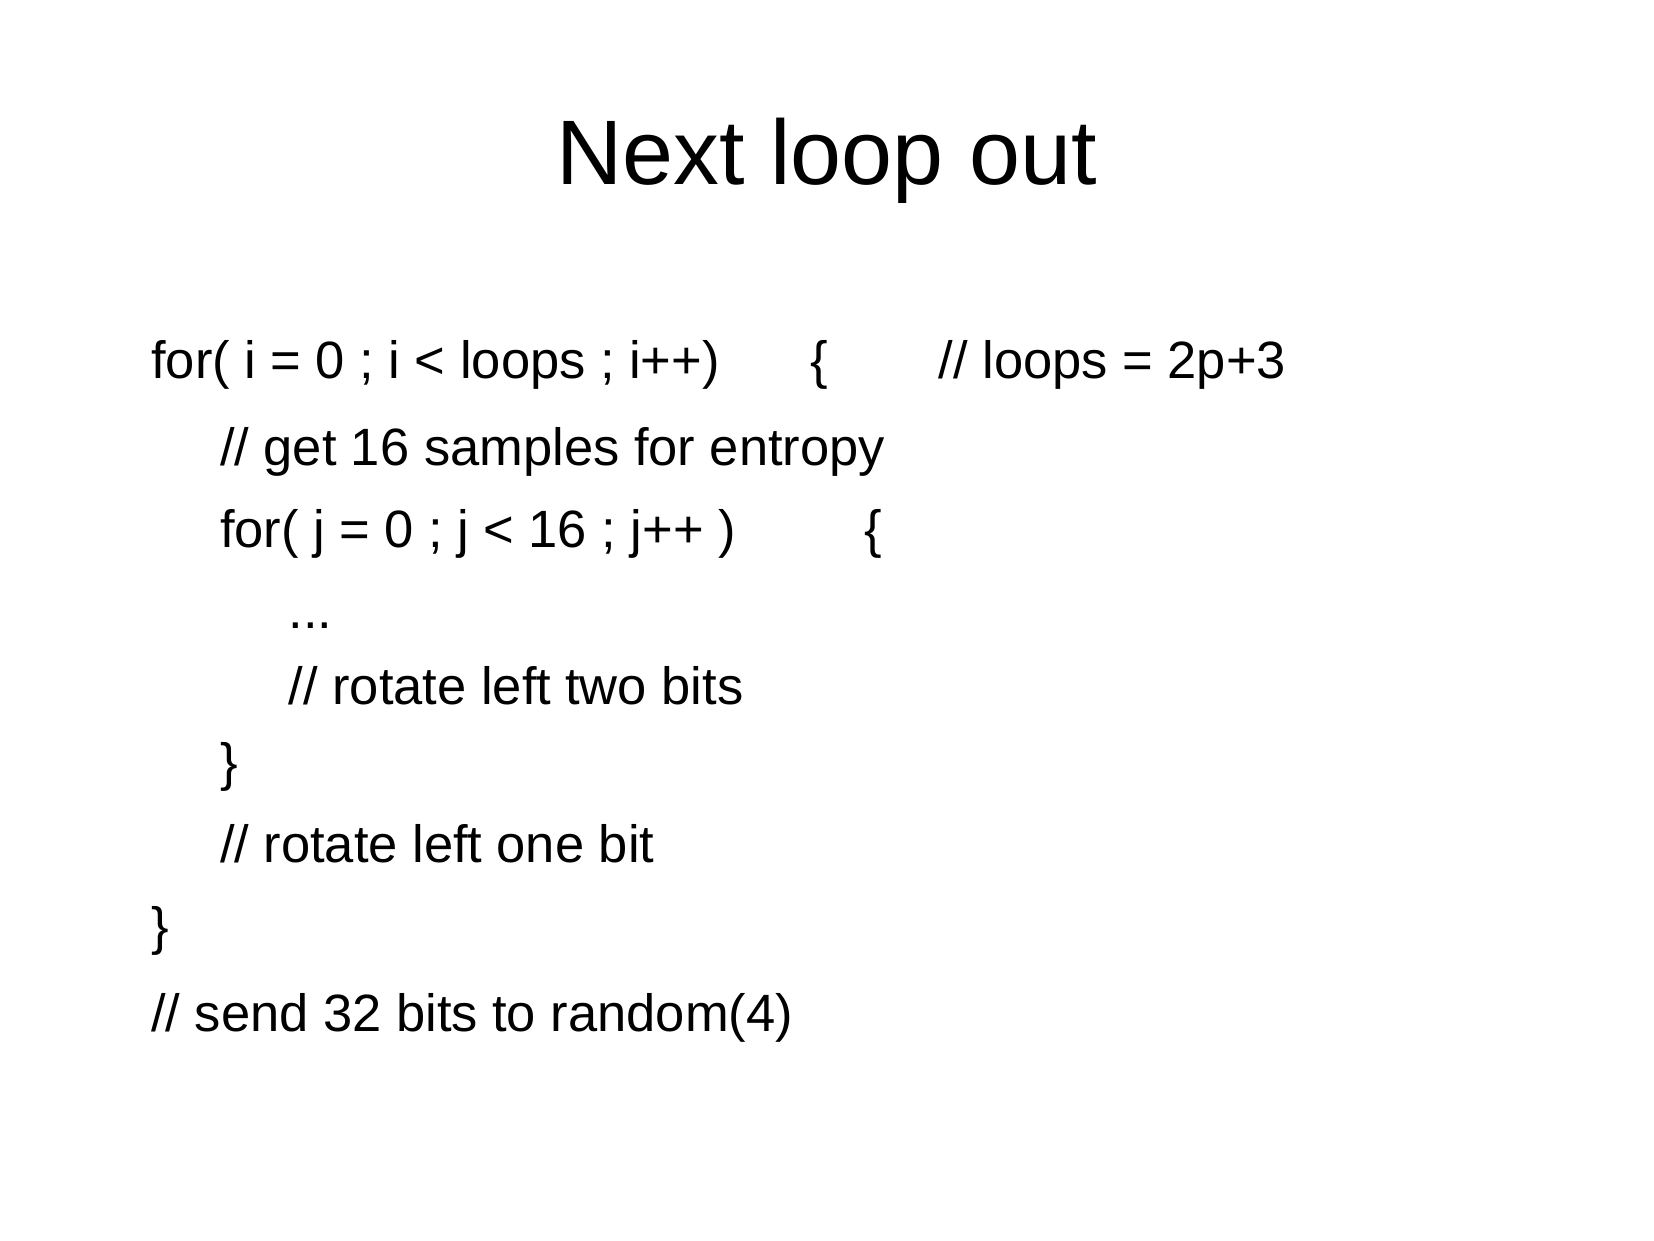

# Next loop out
for( i = 0 ; i < loops ; i++)		 {		// loops = 2p+3
// get 16 samples for entropy
for( j = 0 ; j < 16 ; j++ )		{
...
// rotate left two bits
}
// rotate left one bit
}
// send 32 bits to random(4)